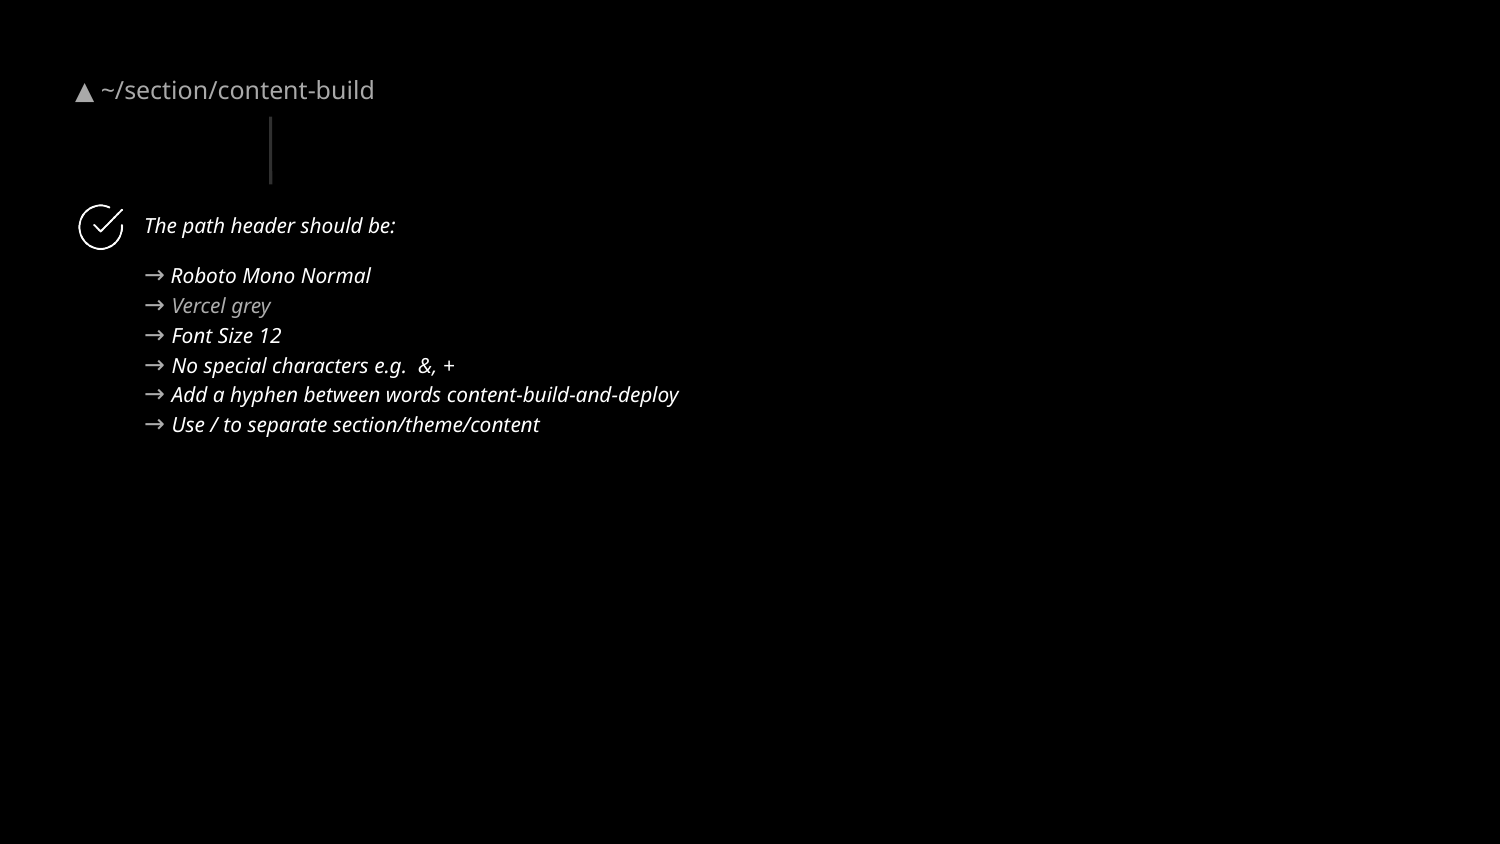

▲ ~/section/content-build
The path header should be:
→ Roboto Mono Normal
→ Vercel grey
→ Font Size 12
→ No special characters e.g. &, +
→ Add a hyphen between words content-build-and-deploy
→ Use / to separate section/theme/content